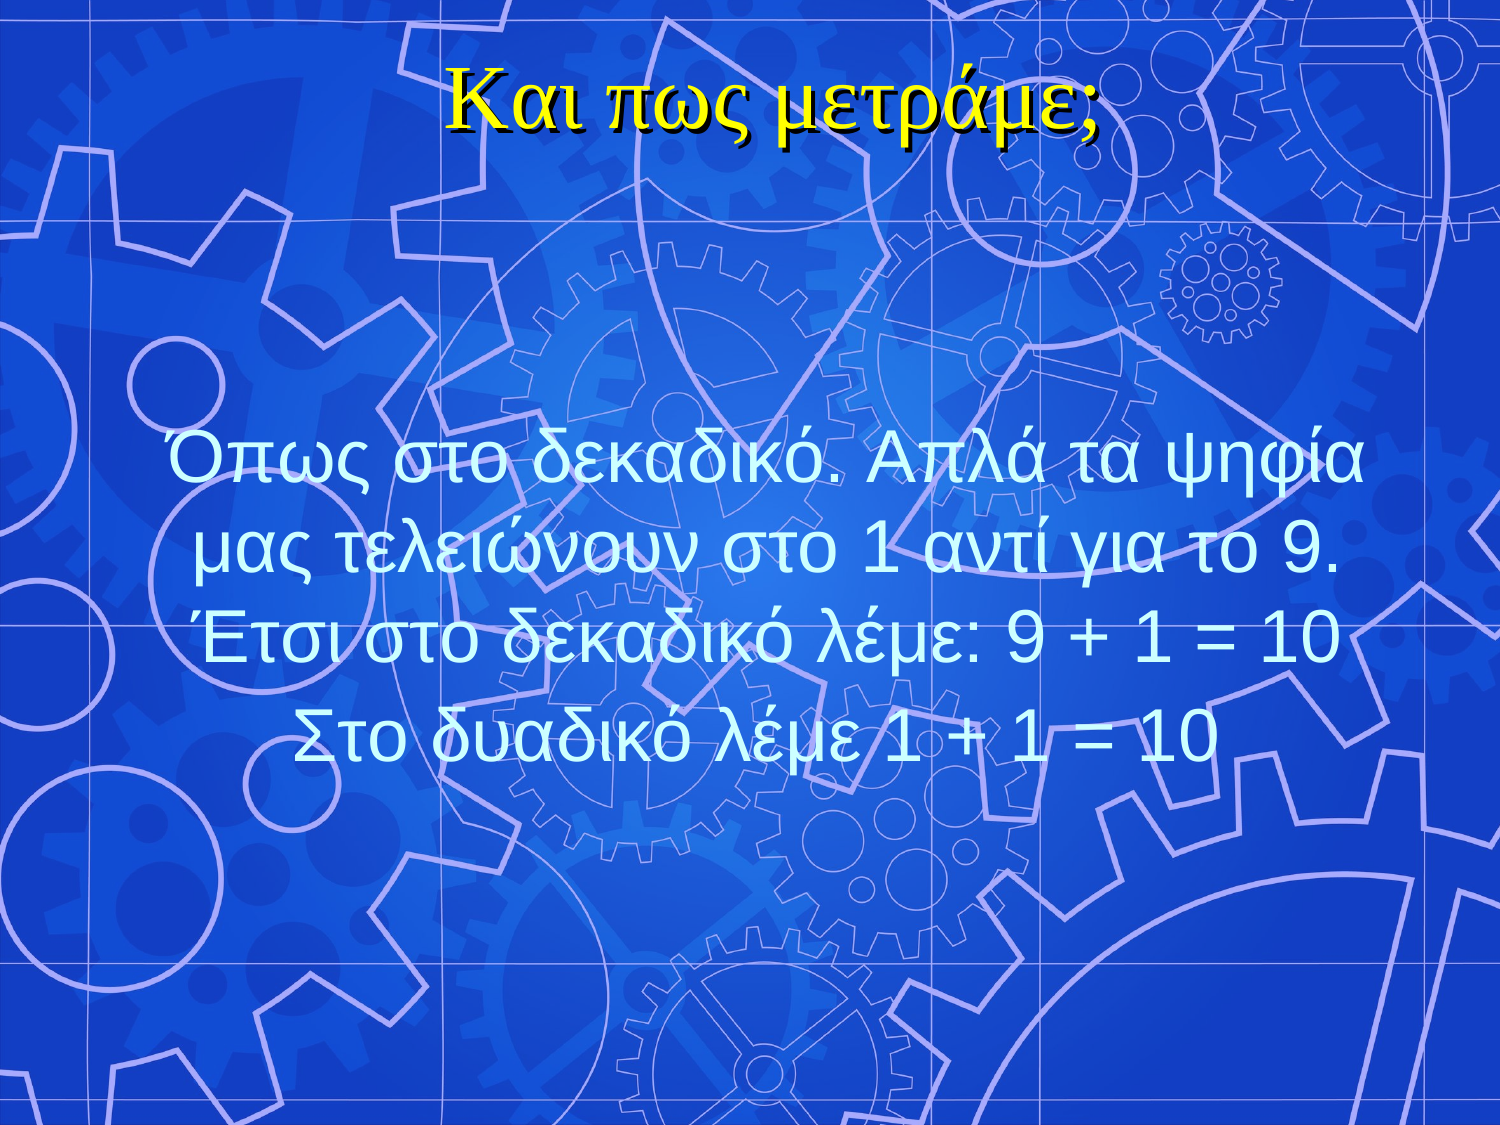

# Και πως μετράμε;
Όπως στο δεκαδικό. Απλά τα ψηφία μας τελειώνουν στο 1 αντί για το 9.
Έτσι στο δεκαδικό λέμε: 9 + 1 = 10
Στο δυαδικό λέμε 1 + 1 = 10